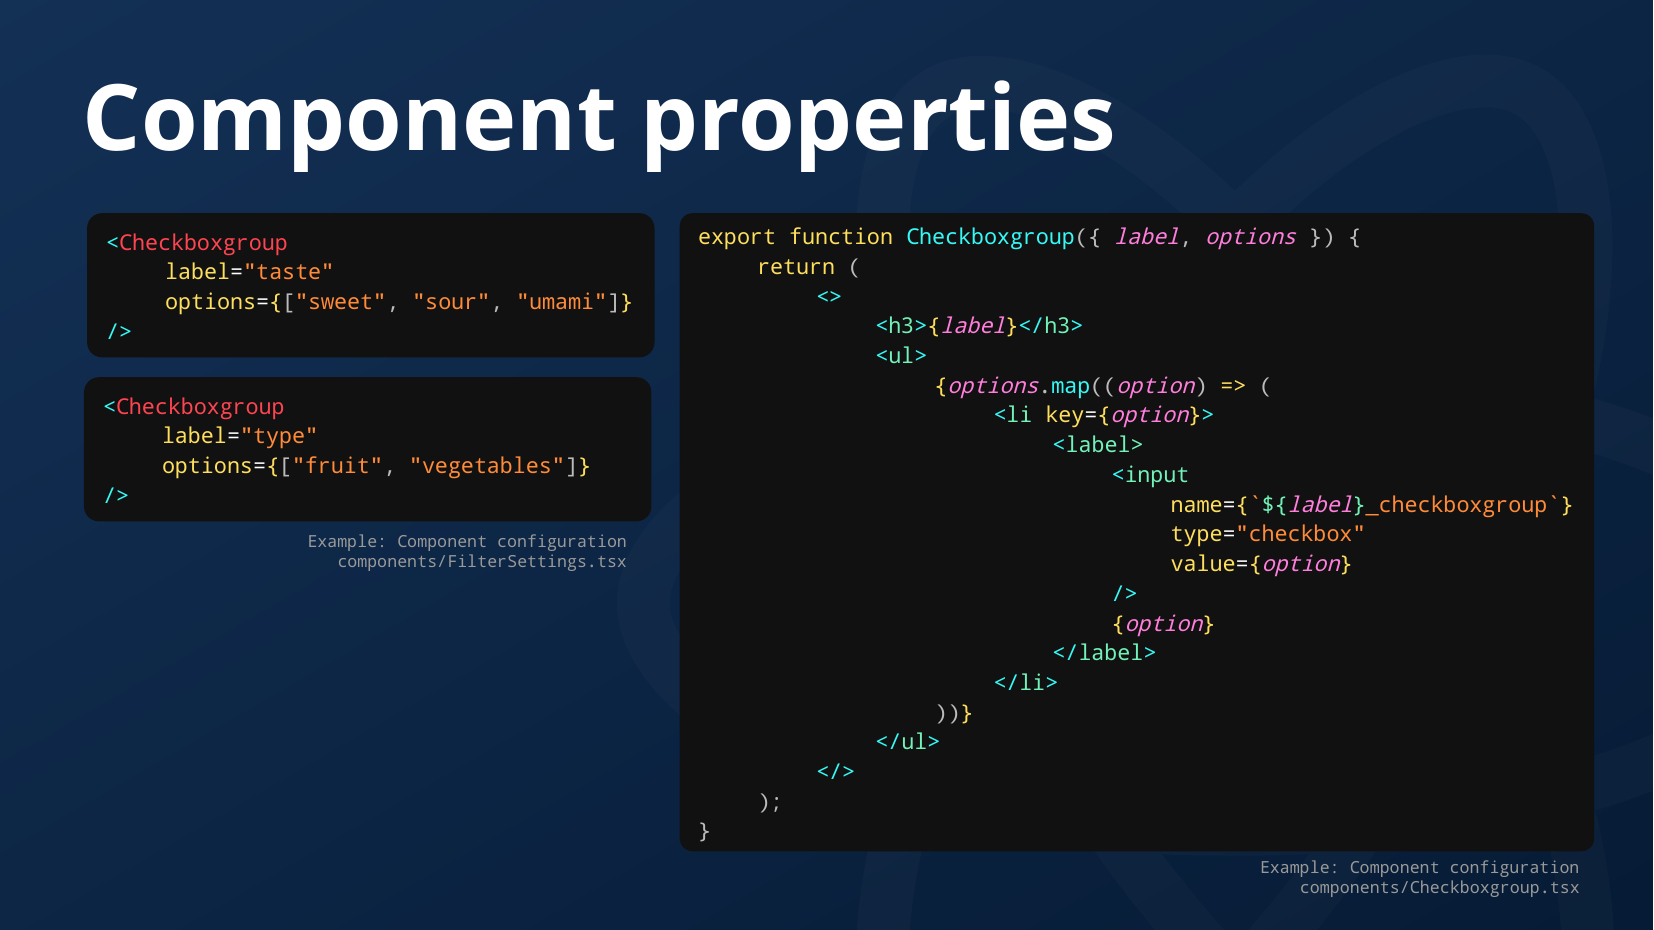

# Component properties
<Checkboxgroup
label="taste"
options={["sweet", "sour", "umami"]}
/>
export function Checkboxgroup({ label, options }) {
return (
<>
<h3>{label}</h3>
<ul>
{options.map((option) => (
<li key={option}>
<label>
<input
name={`${label}_checkboxgroup`}
type="checkbox"
value={option}
/>
{option}
</label>
</li>
))}
</ul>
</>
);
}
<Checkboxgroup
label="type"
options={["fruit", "vegetables"]}
/>
Example: Component configuration
components/FilterSettings.tsx
Example: Component configuration
components/Checkboxgroup.tsx